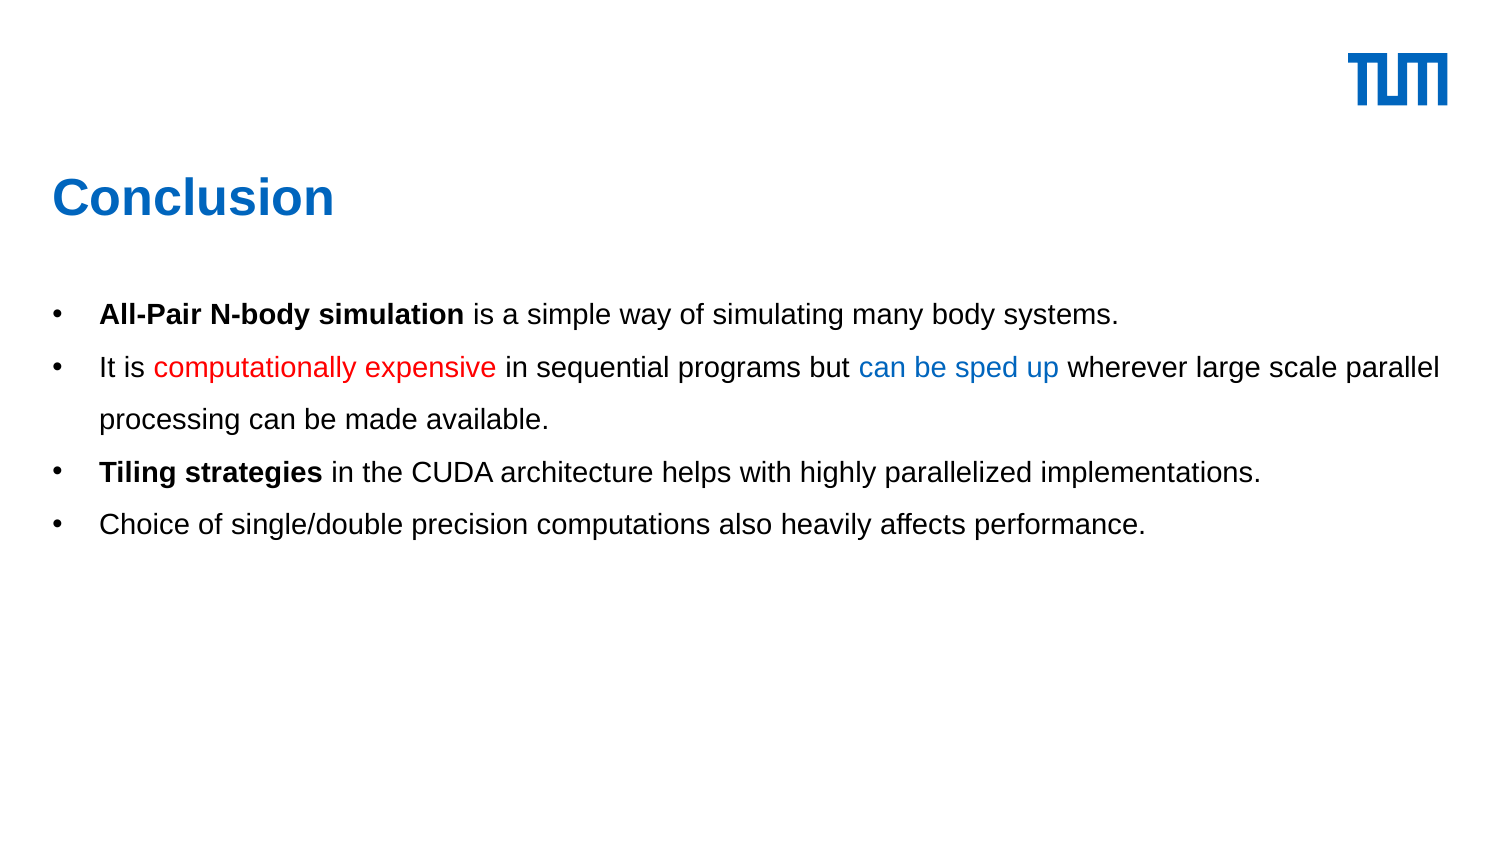

# Conclusion
All-Pair N-body simulation is a simple way of simulating many body systems.
It is computationally expensive in sequential programs but can be sped up wherever large scale parallel processing can be made available.
Tiling strategies in the CUDA architecture helps with highly parallelized implementations.
Choice of single/double precision computations also heavily affects performance.